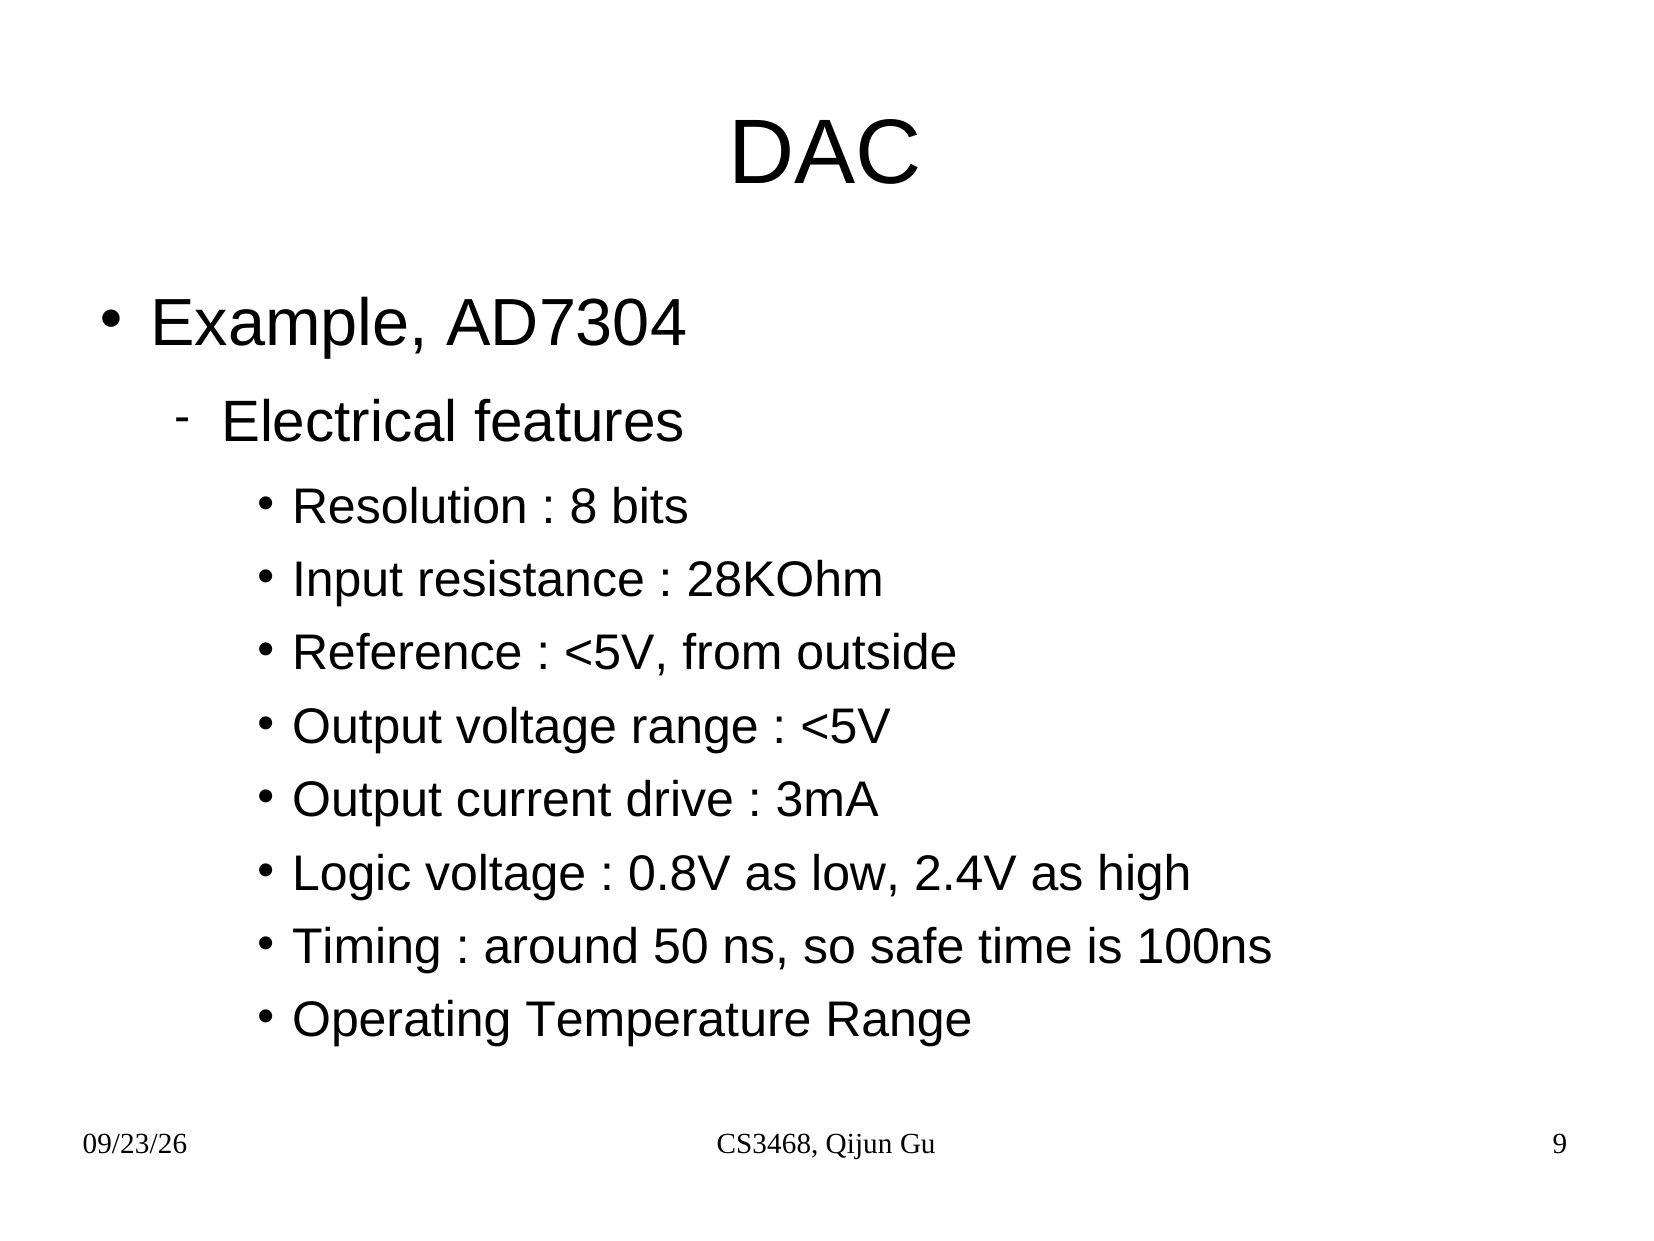

# DAC
Example, AD7304
Electrical features
Resolution : 8 bits
Input resistance : 28KOhm
Reference : <5V, from outside
Output voltage range : <5V
Output current drive : 3mA
Logic voltage : 0.8V as low, 2.4V as high
Timing : around 50 ns, so safe time is 100ns
Operating Temperature Range
CS3468, Qijun Gu
9